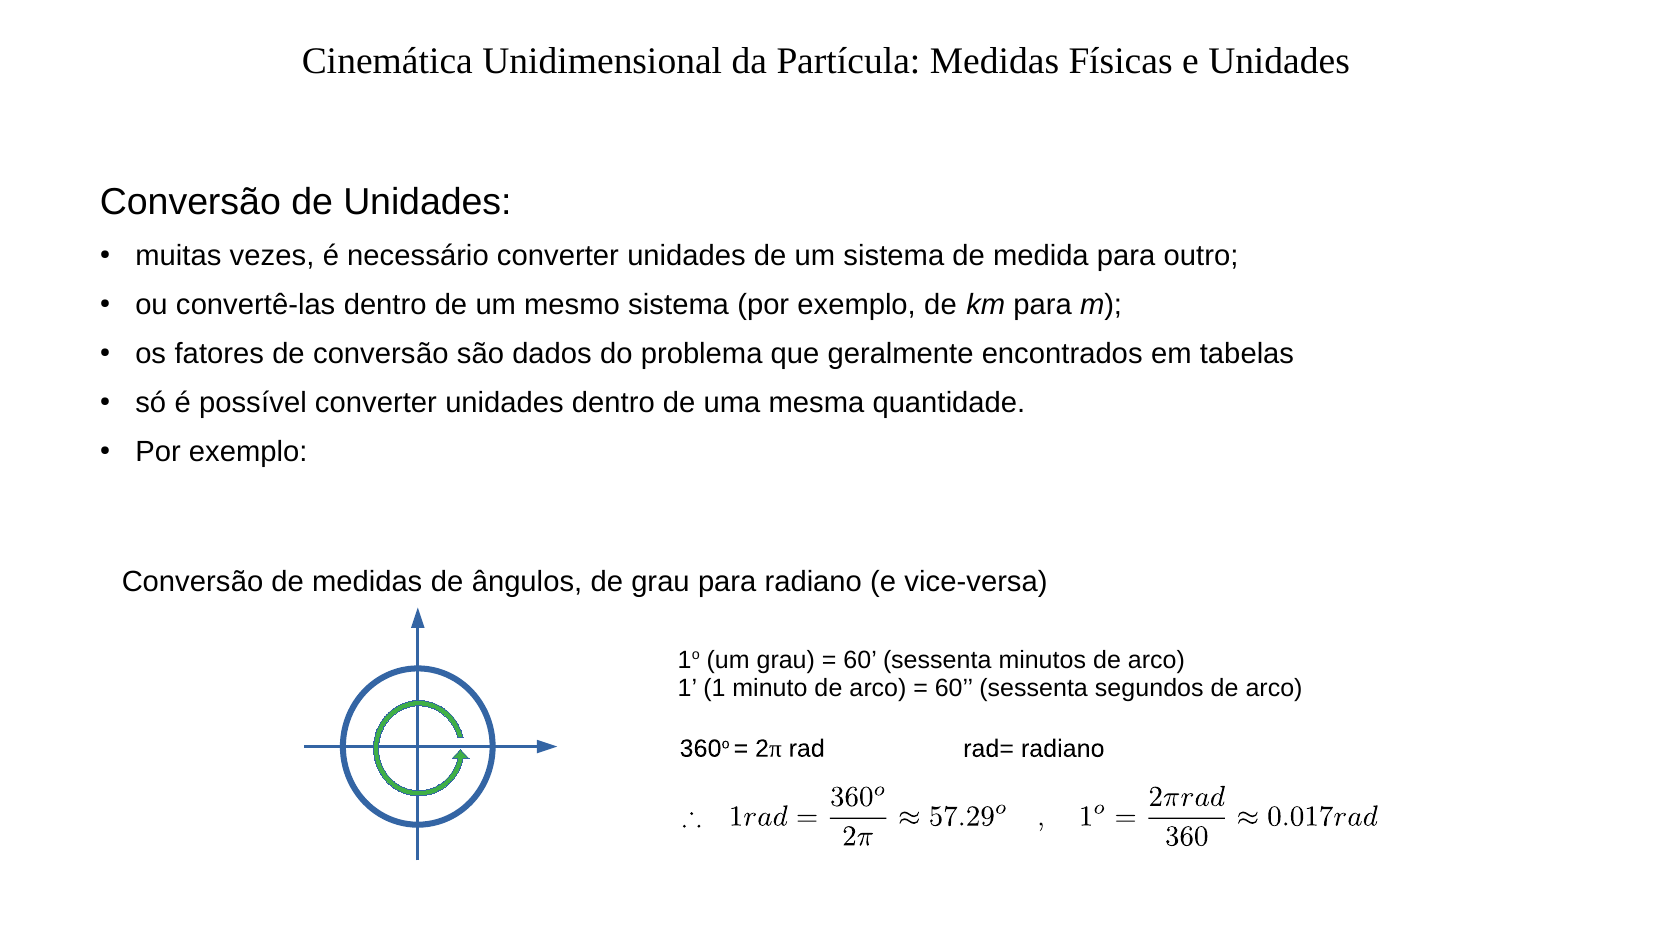

Cinemática Unidimensional da Partícula: Medidas Físicas e Unidades
Conversão de Unidades:
muitas vezes, é necessário converter unidades de um sistema de medida para outro;
ou convertê-las dentro de um mesmo sistema (por exemplo, de km para m);
os fatores de conversão são dados do problema que geralmente encontrados em tabelas
só é possível converter unidades dentro de uma mesma quantidade.
Por exemplo:
Conversão de medidas de ângulos, de grau para radiano (e vice-versa)
1o (um grau) = 60’ (sessenta minutos de arco)
1’ (1 minuto de arco) = 60’’ (sessenta segundos de arco)